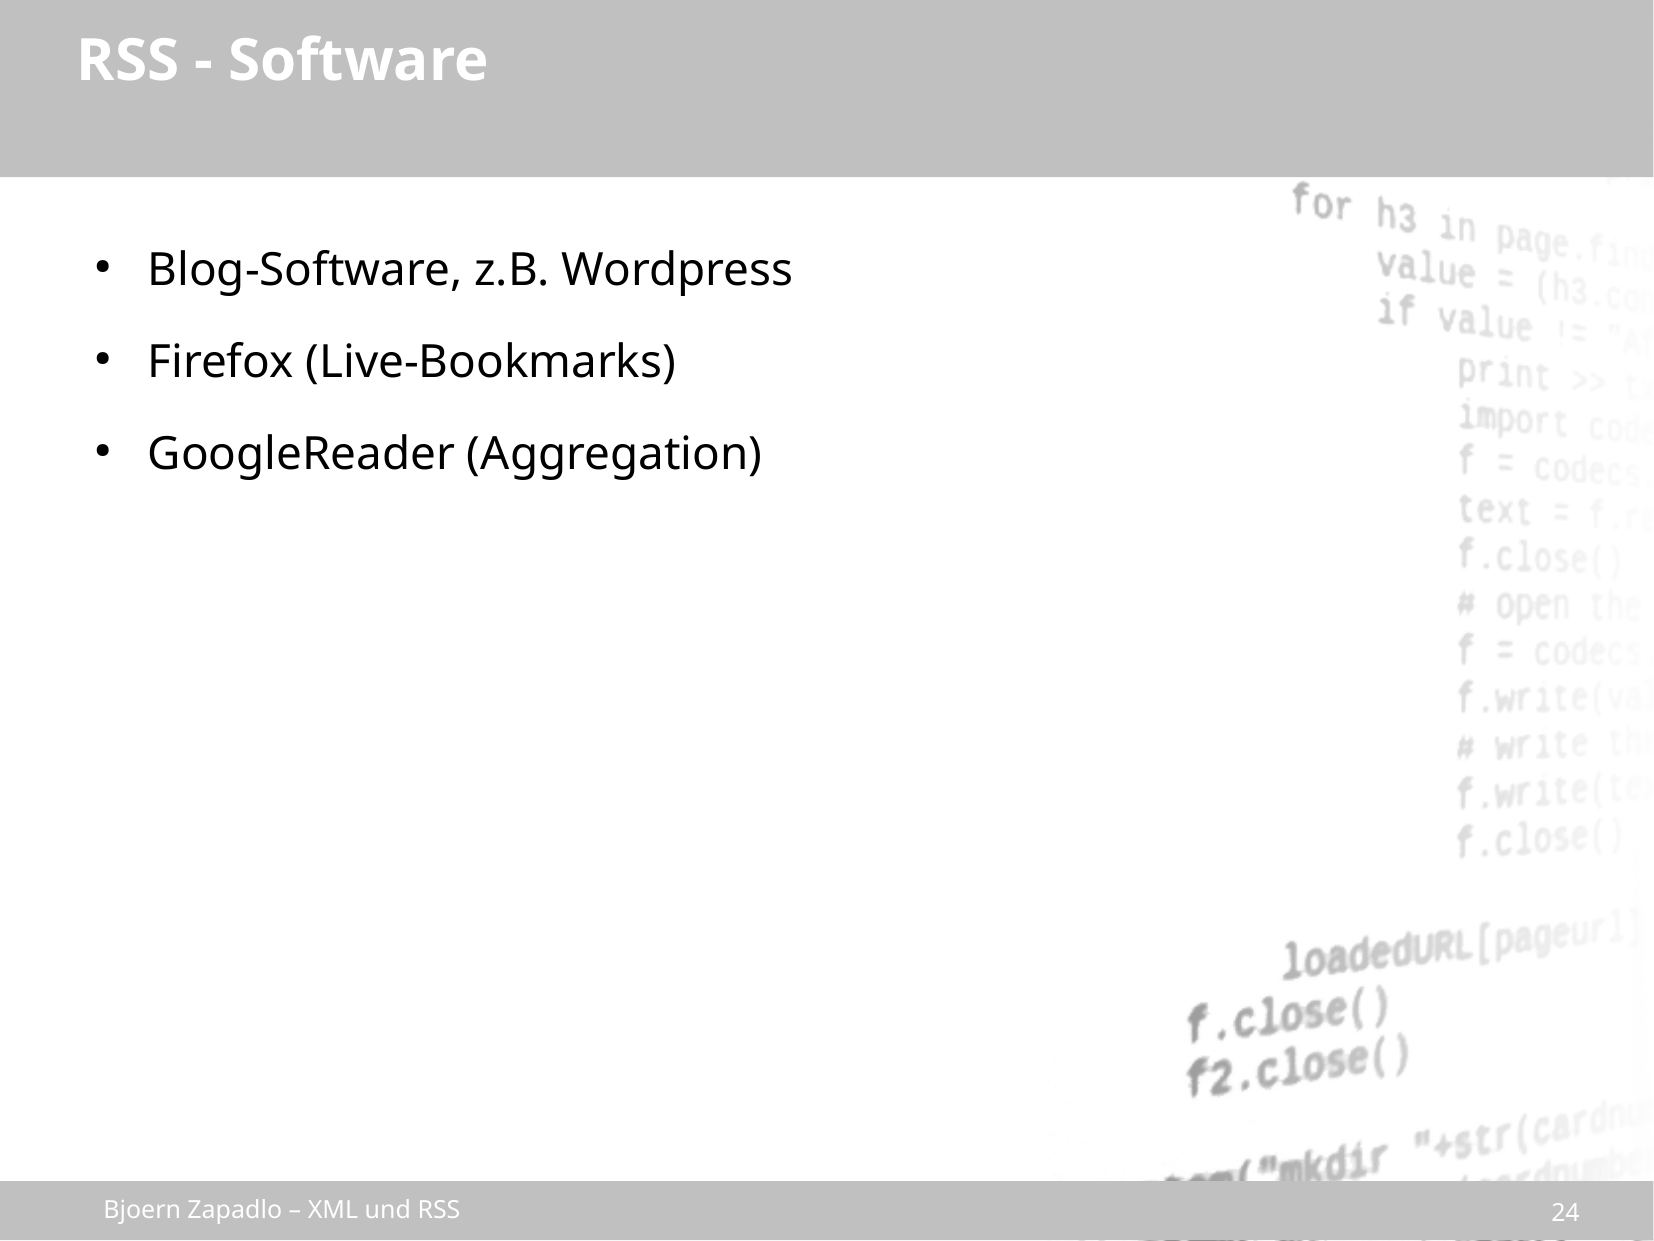

# RSS - Software
Blog-Software, z.B. Wordpress
Firefox (Live-Bookmarks)
GoogleReader (Aggregation)